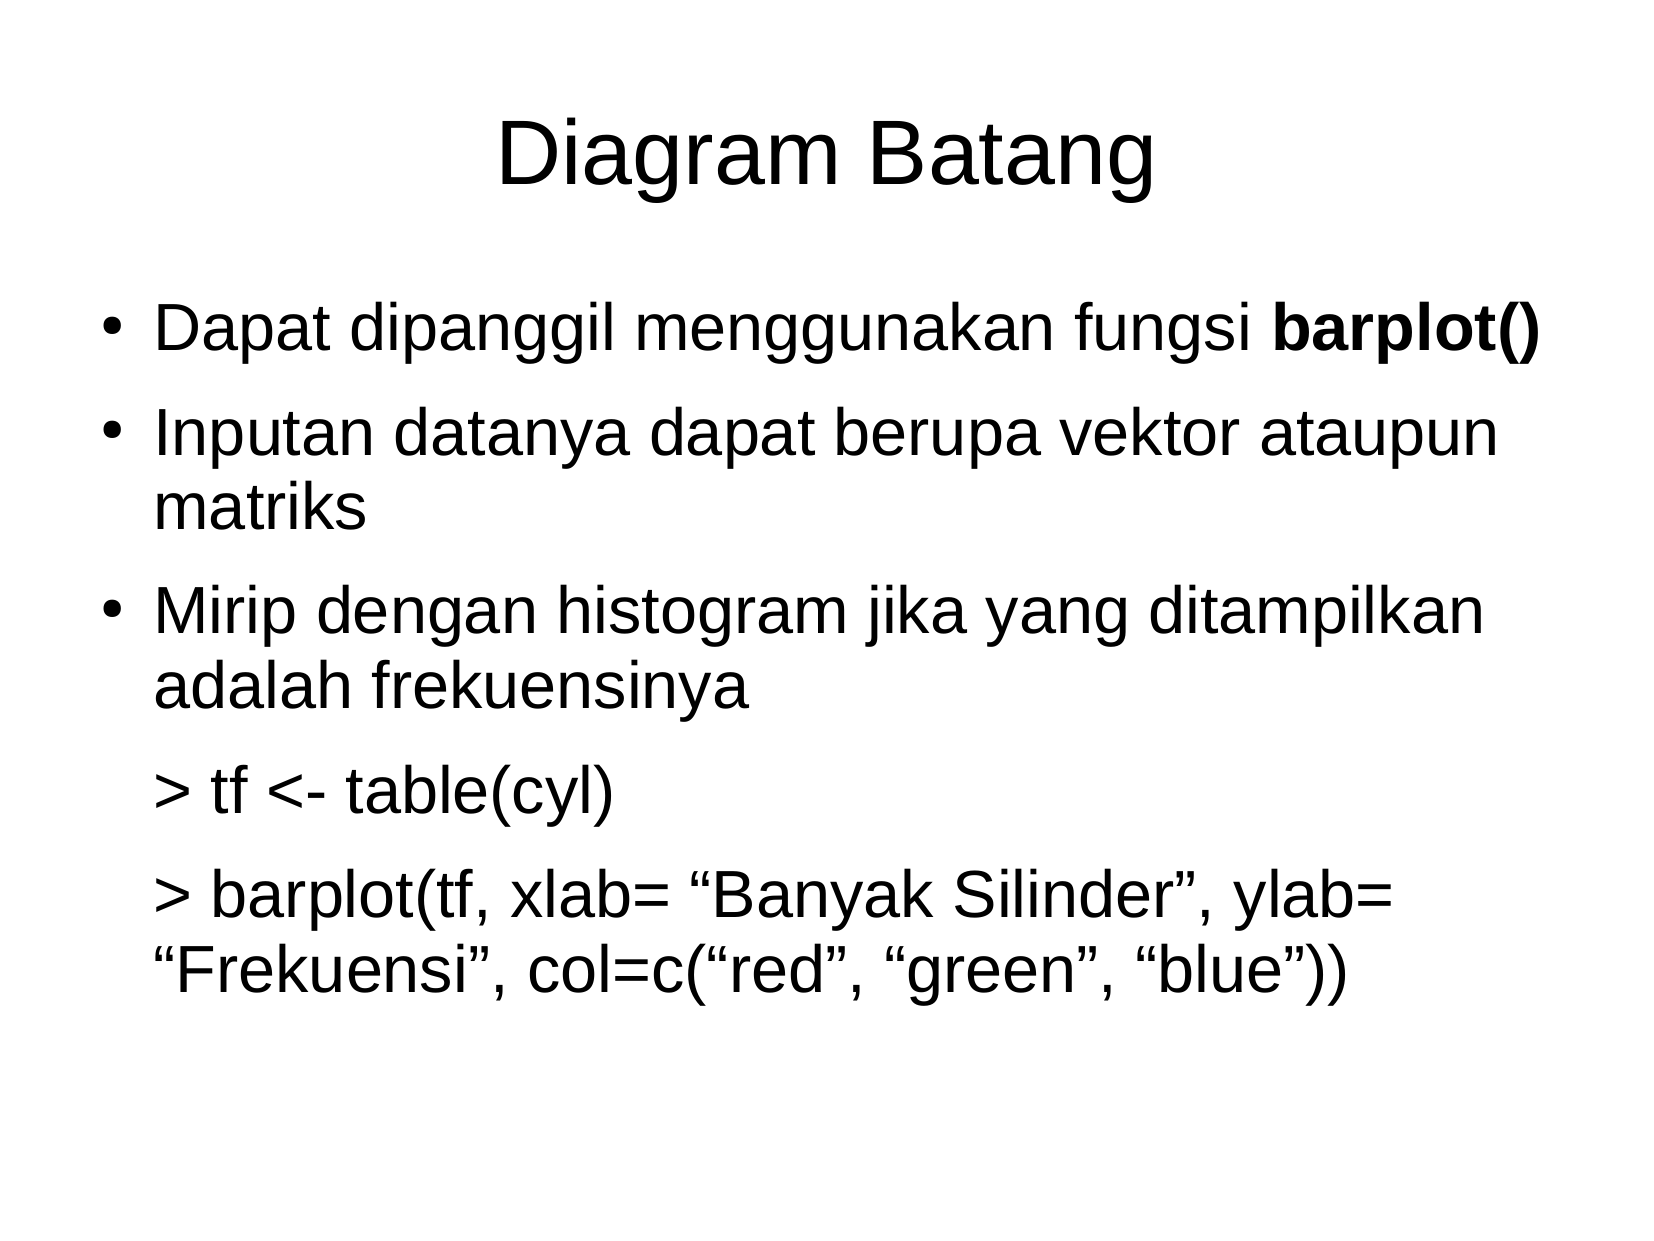

# Diagram Batang
Dapat dipanggil menggunakan fungsi barplot()
Inputan datanya dapat berupa vektor ataupun matriks
Mirip dengan histogram jika yang ditampilkan adalah frekuensinya
> tf <- table(cyl)
> barplot(tf, xlab= “Banyak Silinder”, ylab= “Frekuensi”, col=c(“red”, “green”, “blue”))